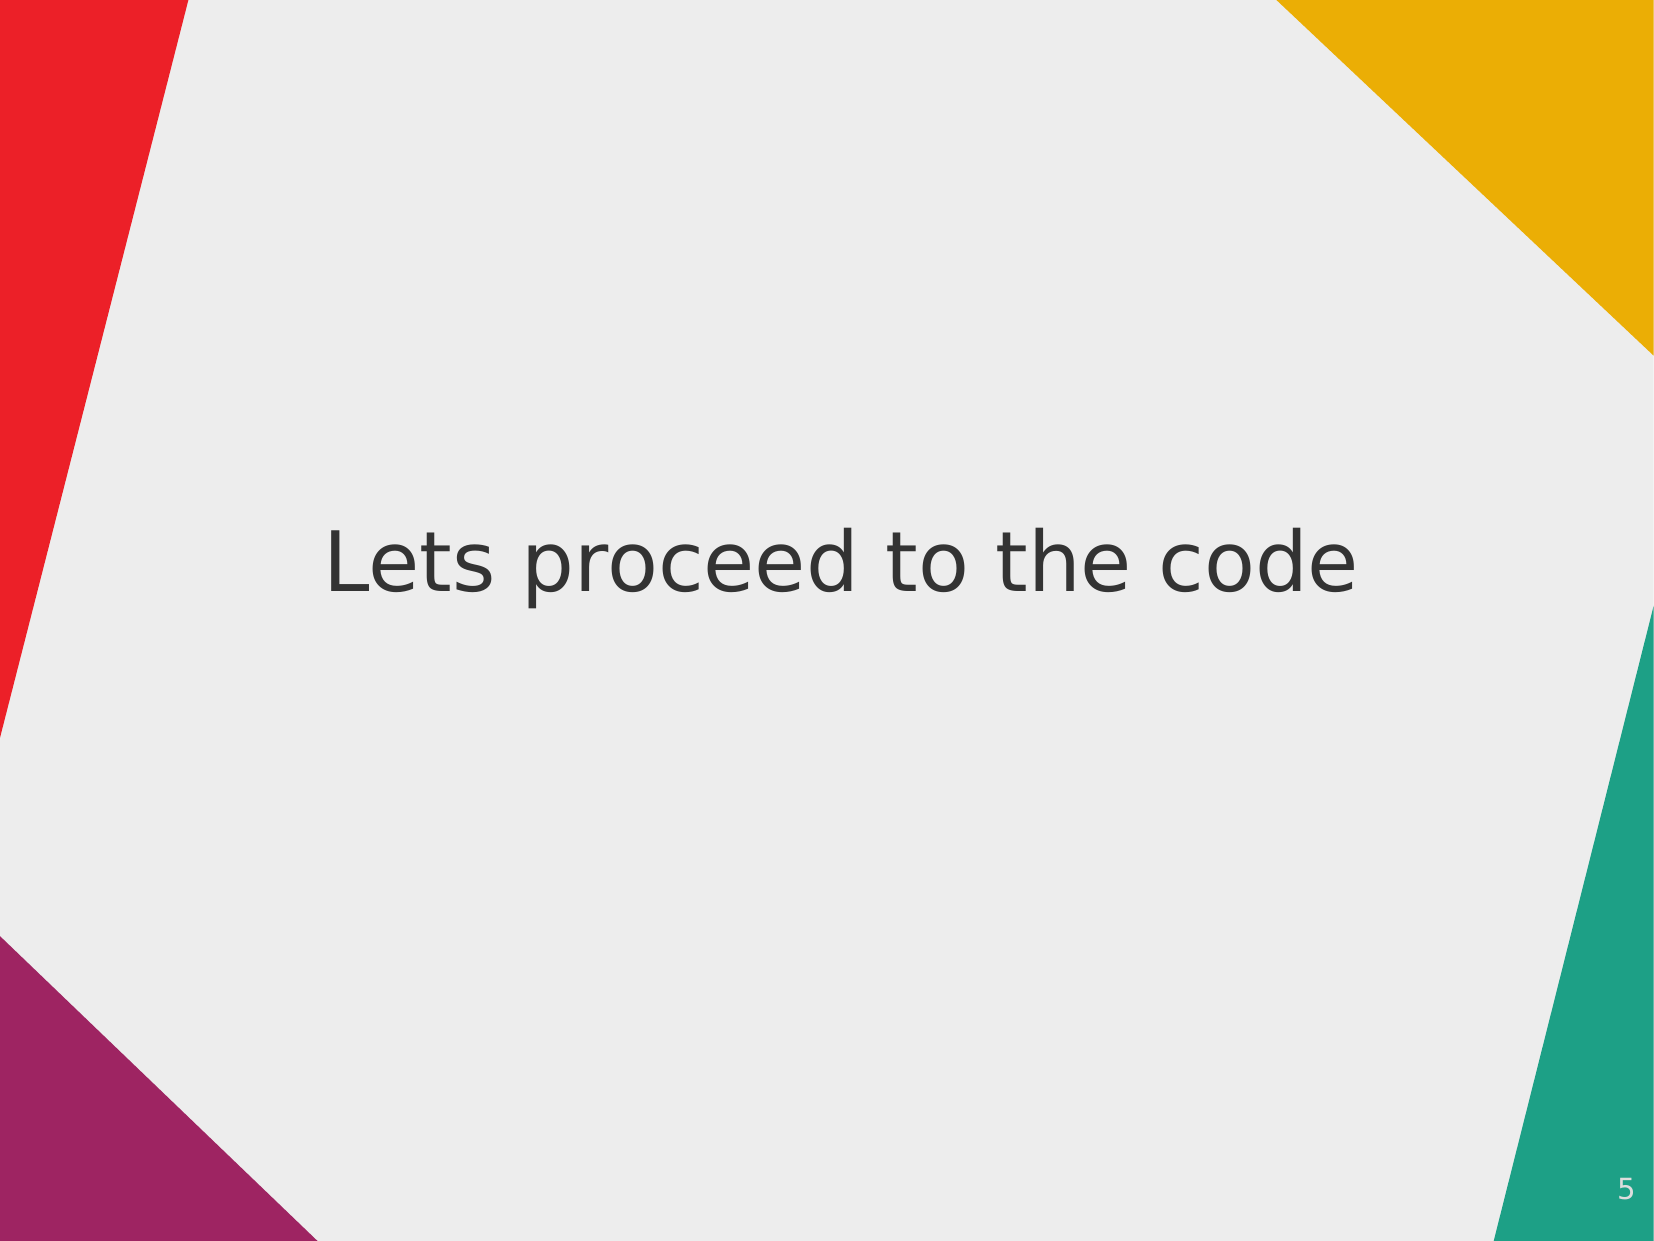

# Lets proceed to the code
5